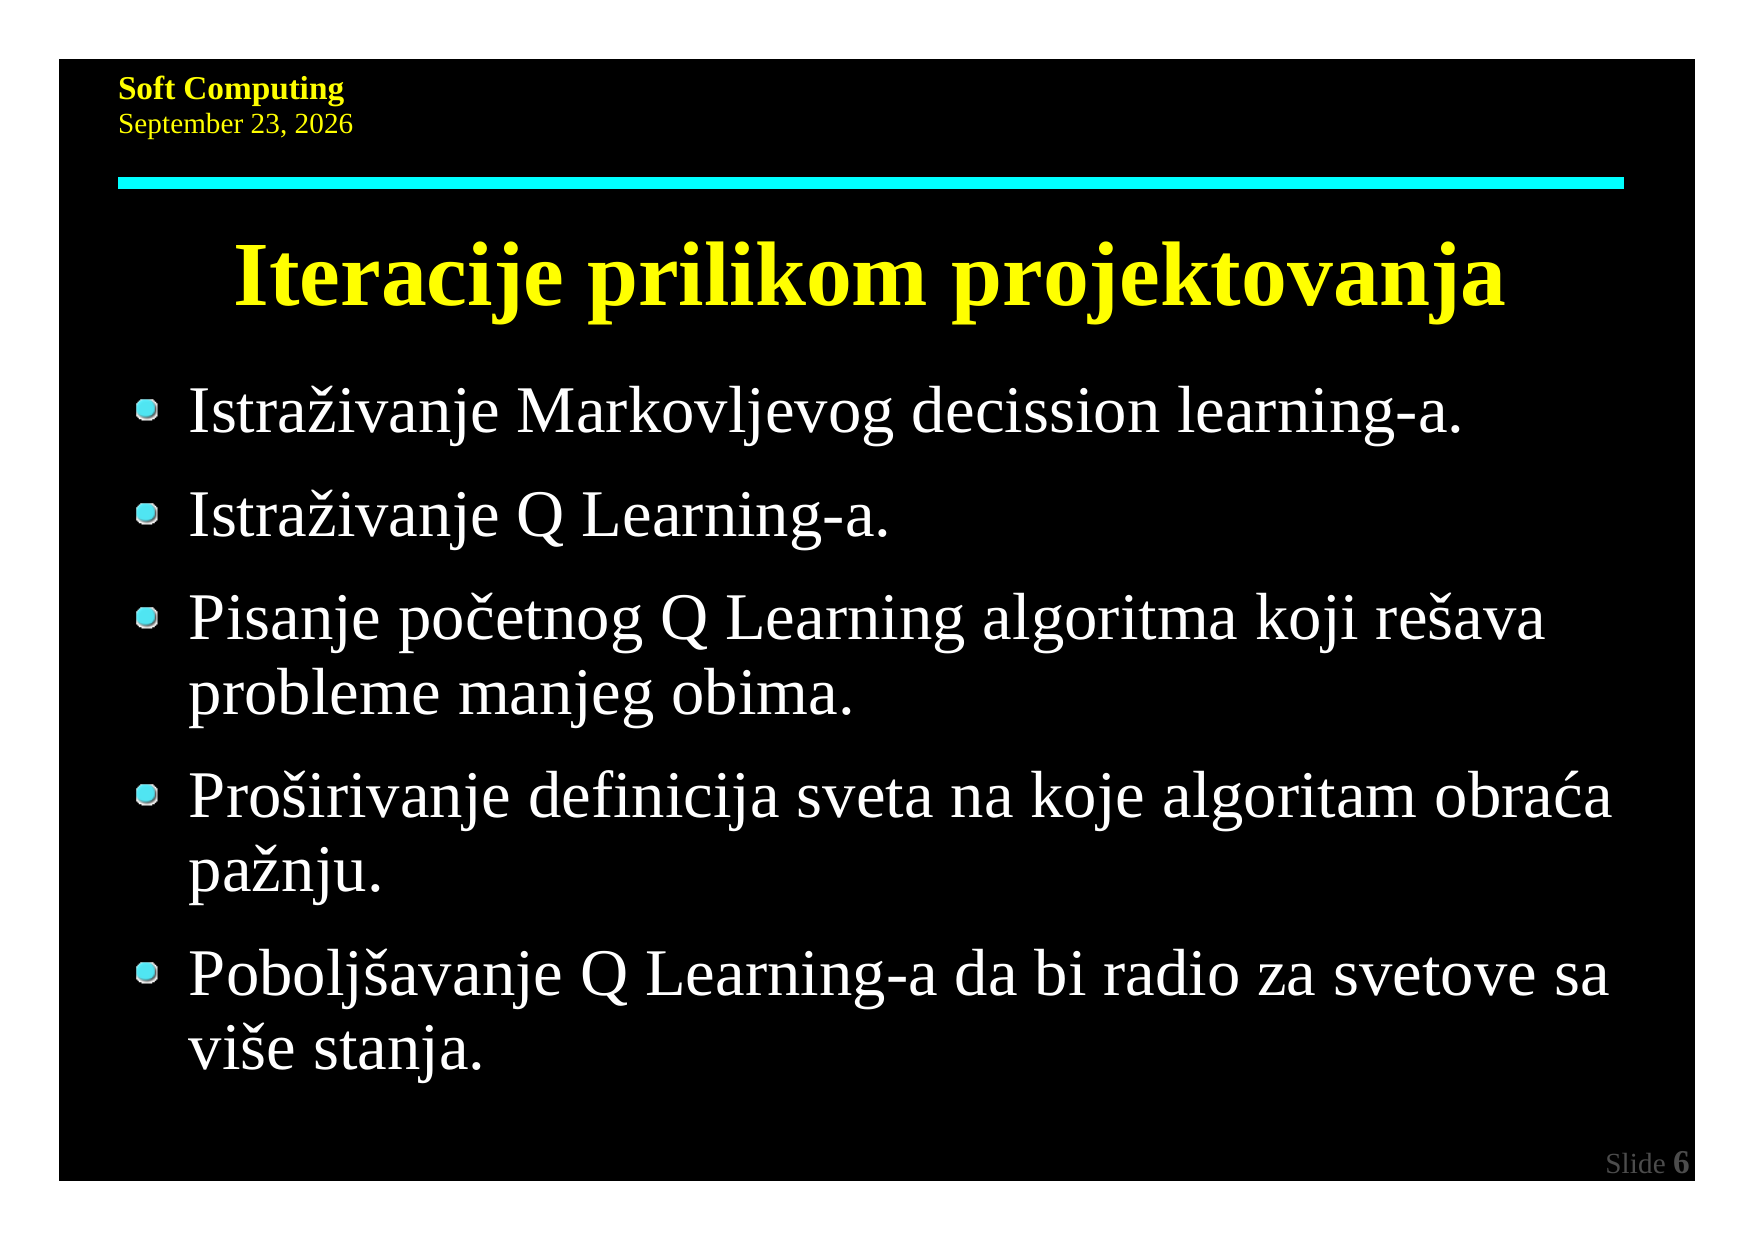

# Iteracije prilikom projektovanja
Istraživanje Markovljevog decission learning-a.
Istraživanje Q Learning-a.
Pisanje početnog Q Learning algoritma koji rešava probleme manjeg obima.
Proširivanje definicija sveta na koje algoritam obraća pažnju.
Poboljšavanje Q Learning-a da bi radio za svetove sa više stanja.